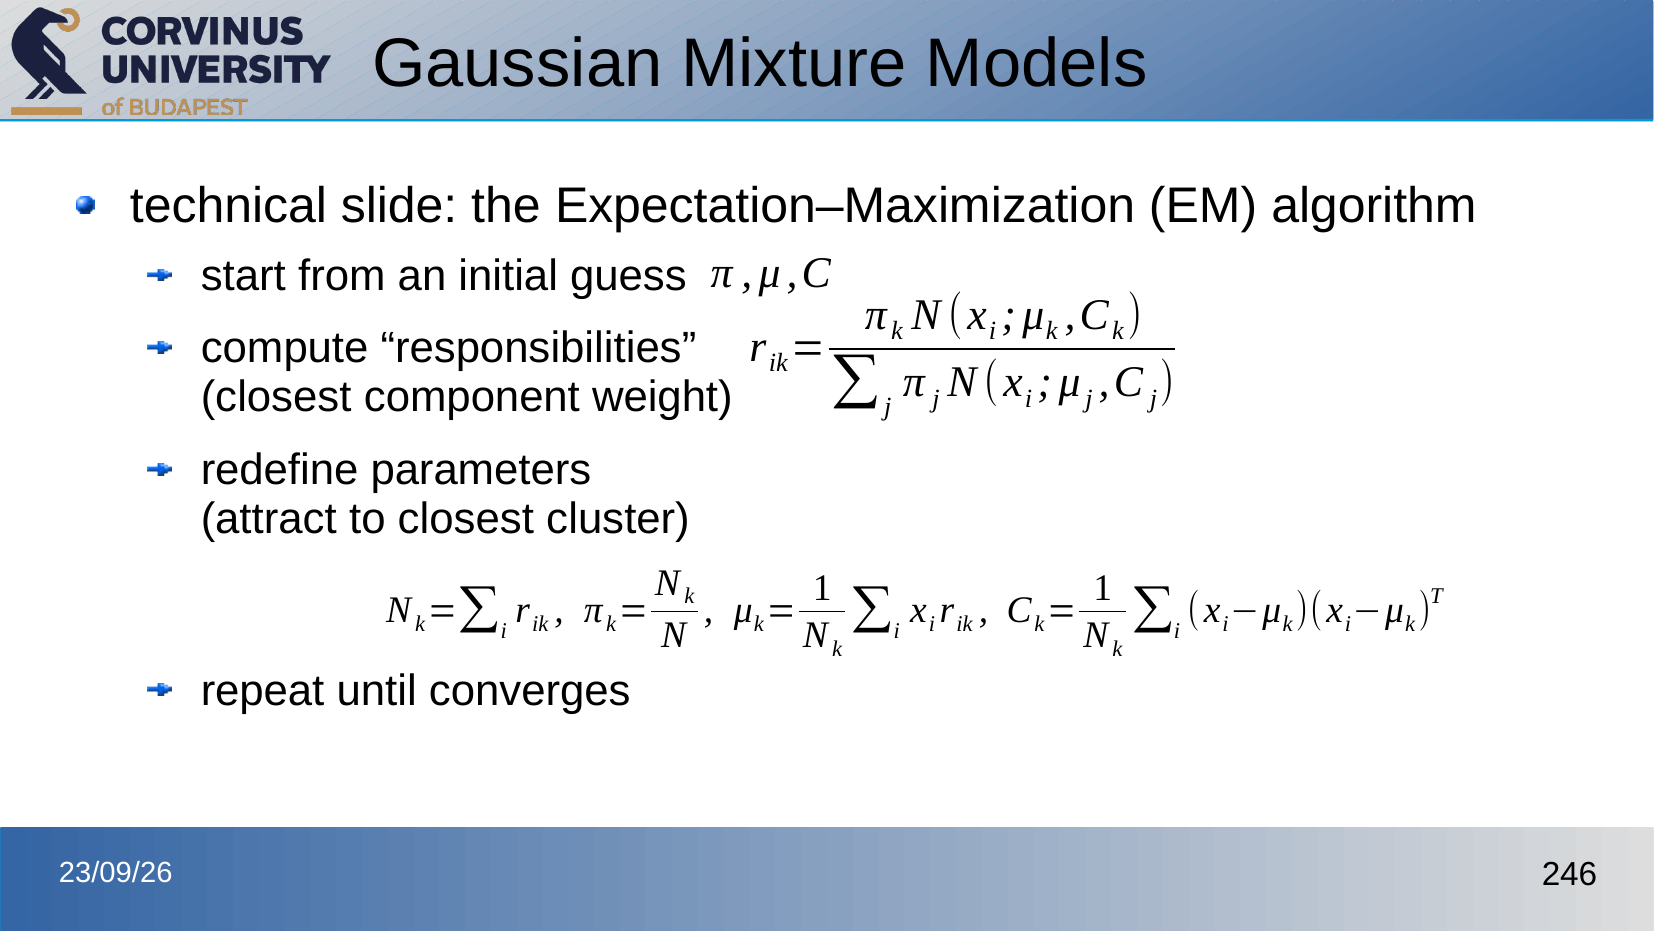

# Gaussian Mixture Models
technical slide: the Expectation–Maximization (EM) algorithm
start from an initial guess
compute “responsibilities”
(closest component weight)
redefine parameters
(attract to closest cluster)
repeat until converges